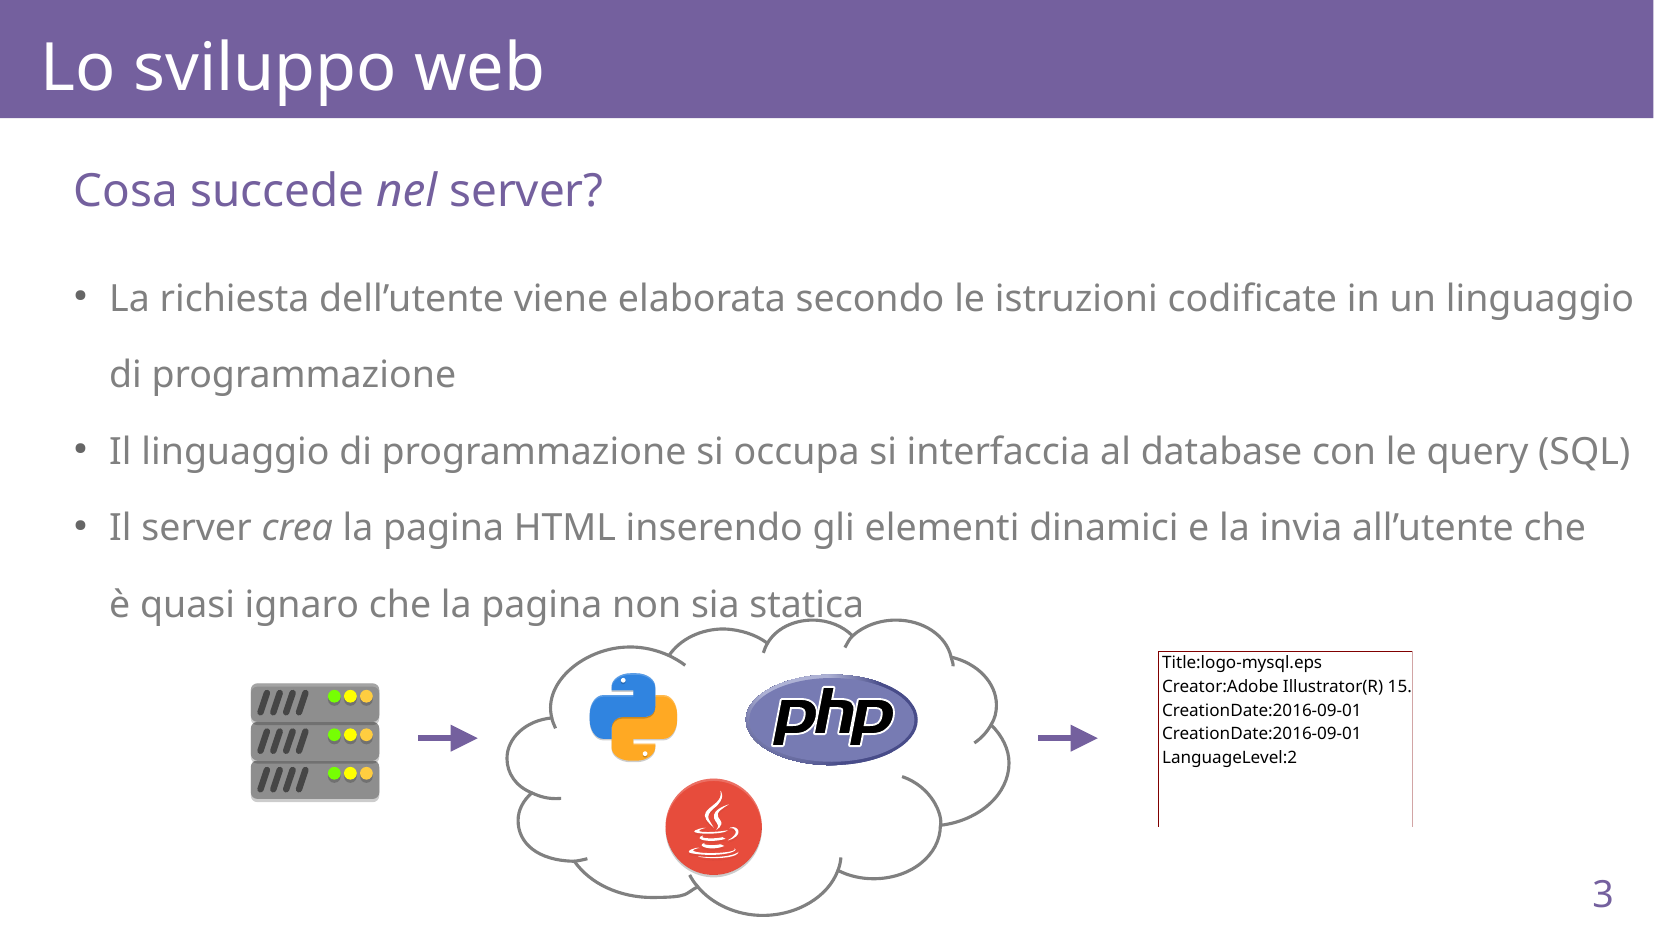

Lo sviluppo web
Cosa succede nel server?
La richiesta dell’utente viene elaborata secondo le istruzioni codificate in un linguaggio
di programmazione
Il linguaggio di programmazione si occupa si interfaccia al database con le query (SQL)
Il server crea la pagina HTML inserendo gli elementi dinamici e la invia all’utente che
è quasi ignaro che la pagina non sia statica